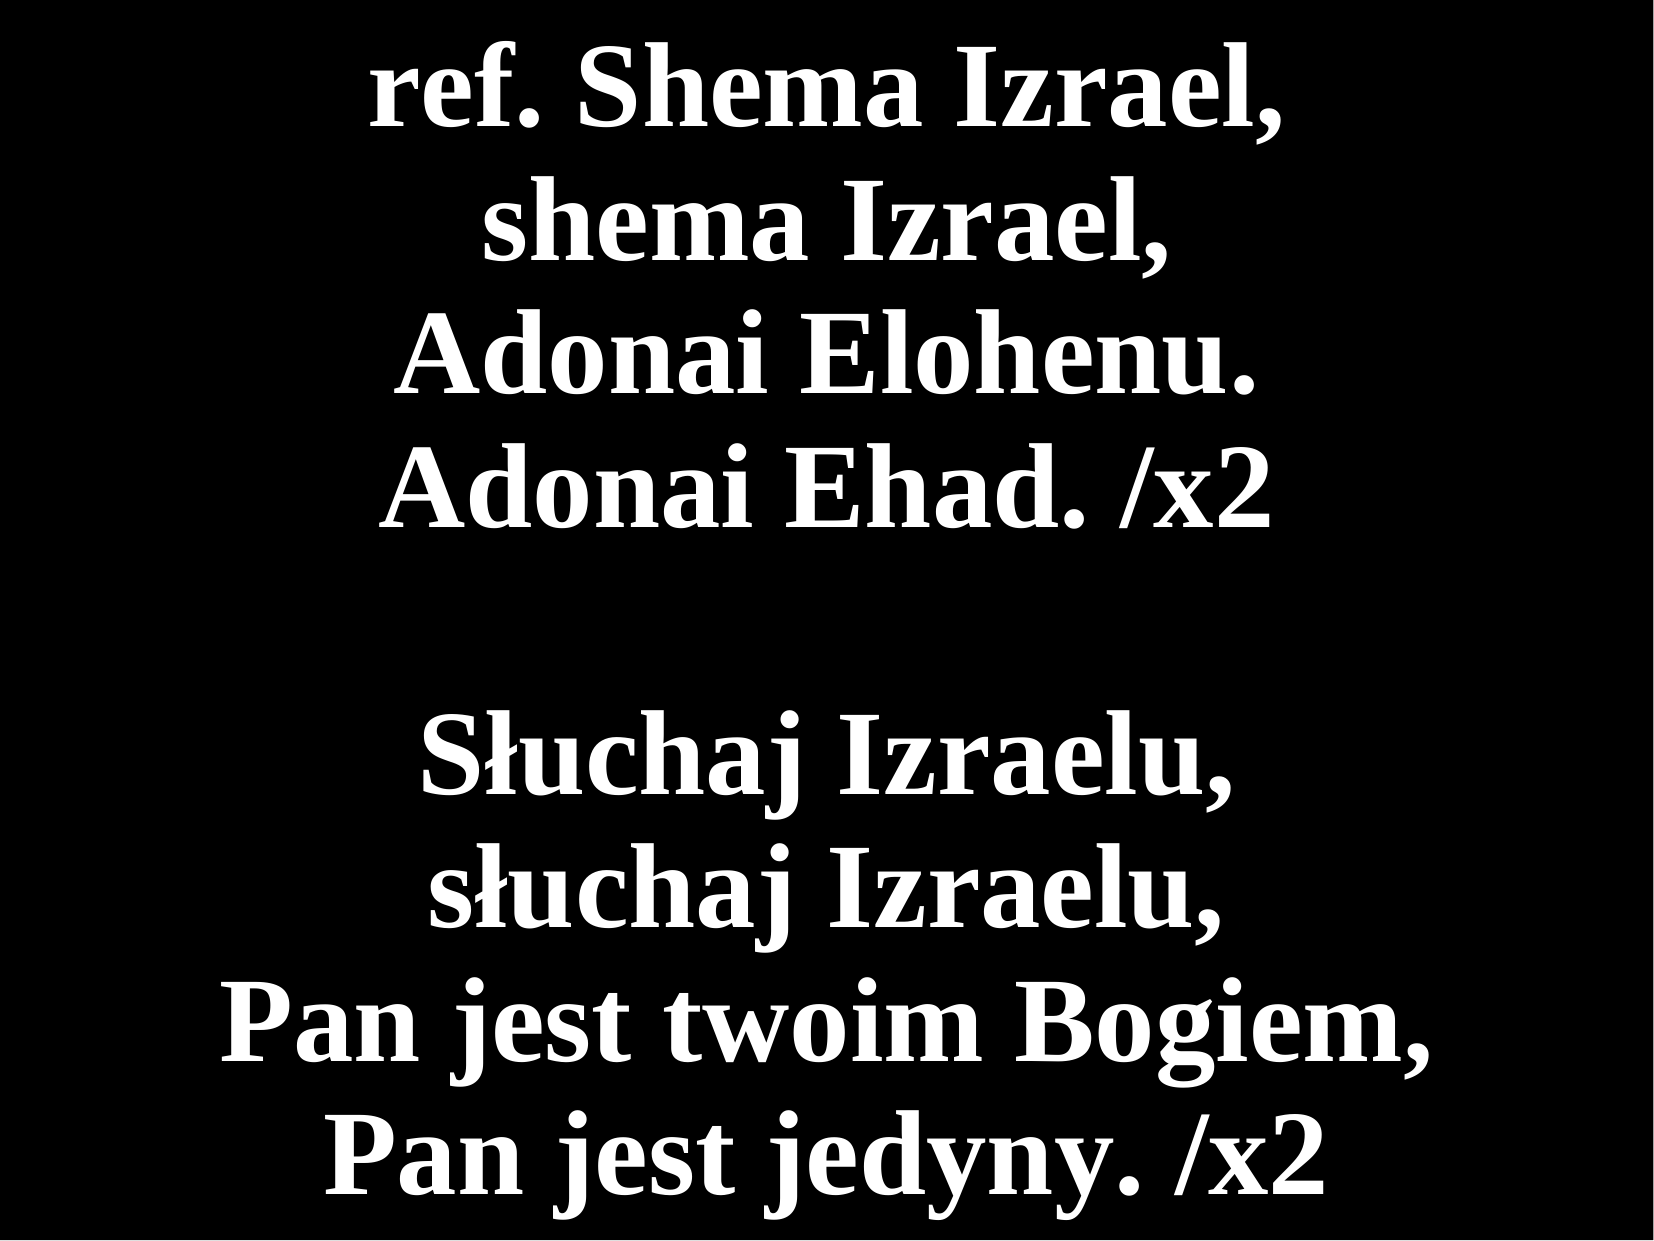

# ref. Shema Izrael, shema Izrael, Adonai Elohenu. Adonai Ehad. /x2 Słuchaj Izraelu, słuchaj Izraelu, Pan jest twoim Bogiem, Pan jest jedyny. /x2